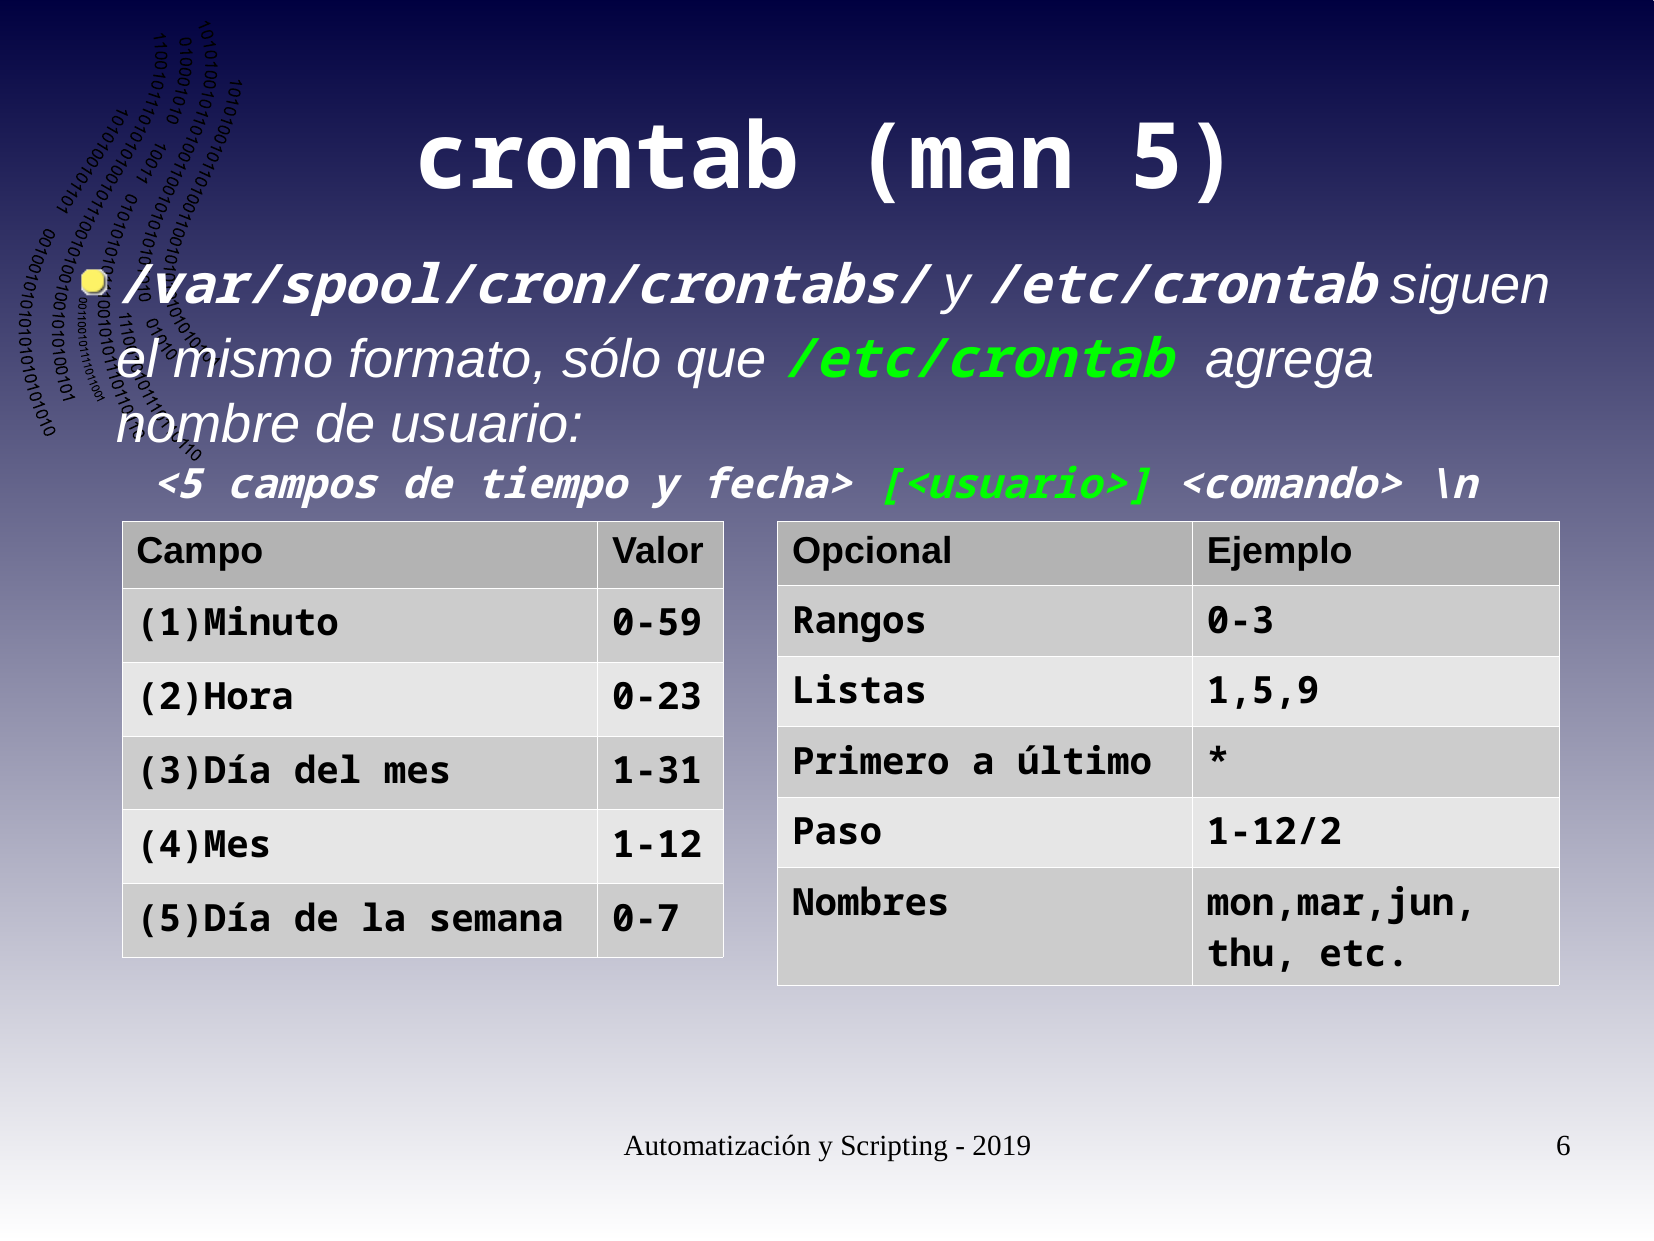

# crontab (man 5)
/var/spool/cron/crontabs/ y /etc/crontab siguen el mismo formato, sólo que /etc/crontab agrega nombre de usuario:
<5 campos de tiempo y fecha> [<usuario>] <comando> \n
| Campo | Valor |
| --- | --- |
| (1)Minuto | 0-59 |
| (2)Hora | 0-23 |
| (3)Día del mes | 1-31 |
| (4)Mes | 1-12 |
| (5)Día de la semana | 0-7 |
| Opcional | Ejemplo |
| --- | --- |
| Rangos | 0-3 |
| Listas | 1,5,9 |
| Primero a último | \* |
| Paso | 1-12/2 |
| Nombres | mon,mar,jun, thu, etc. |
Automatización y Scripting - 2019
6